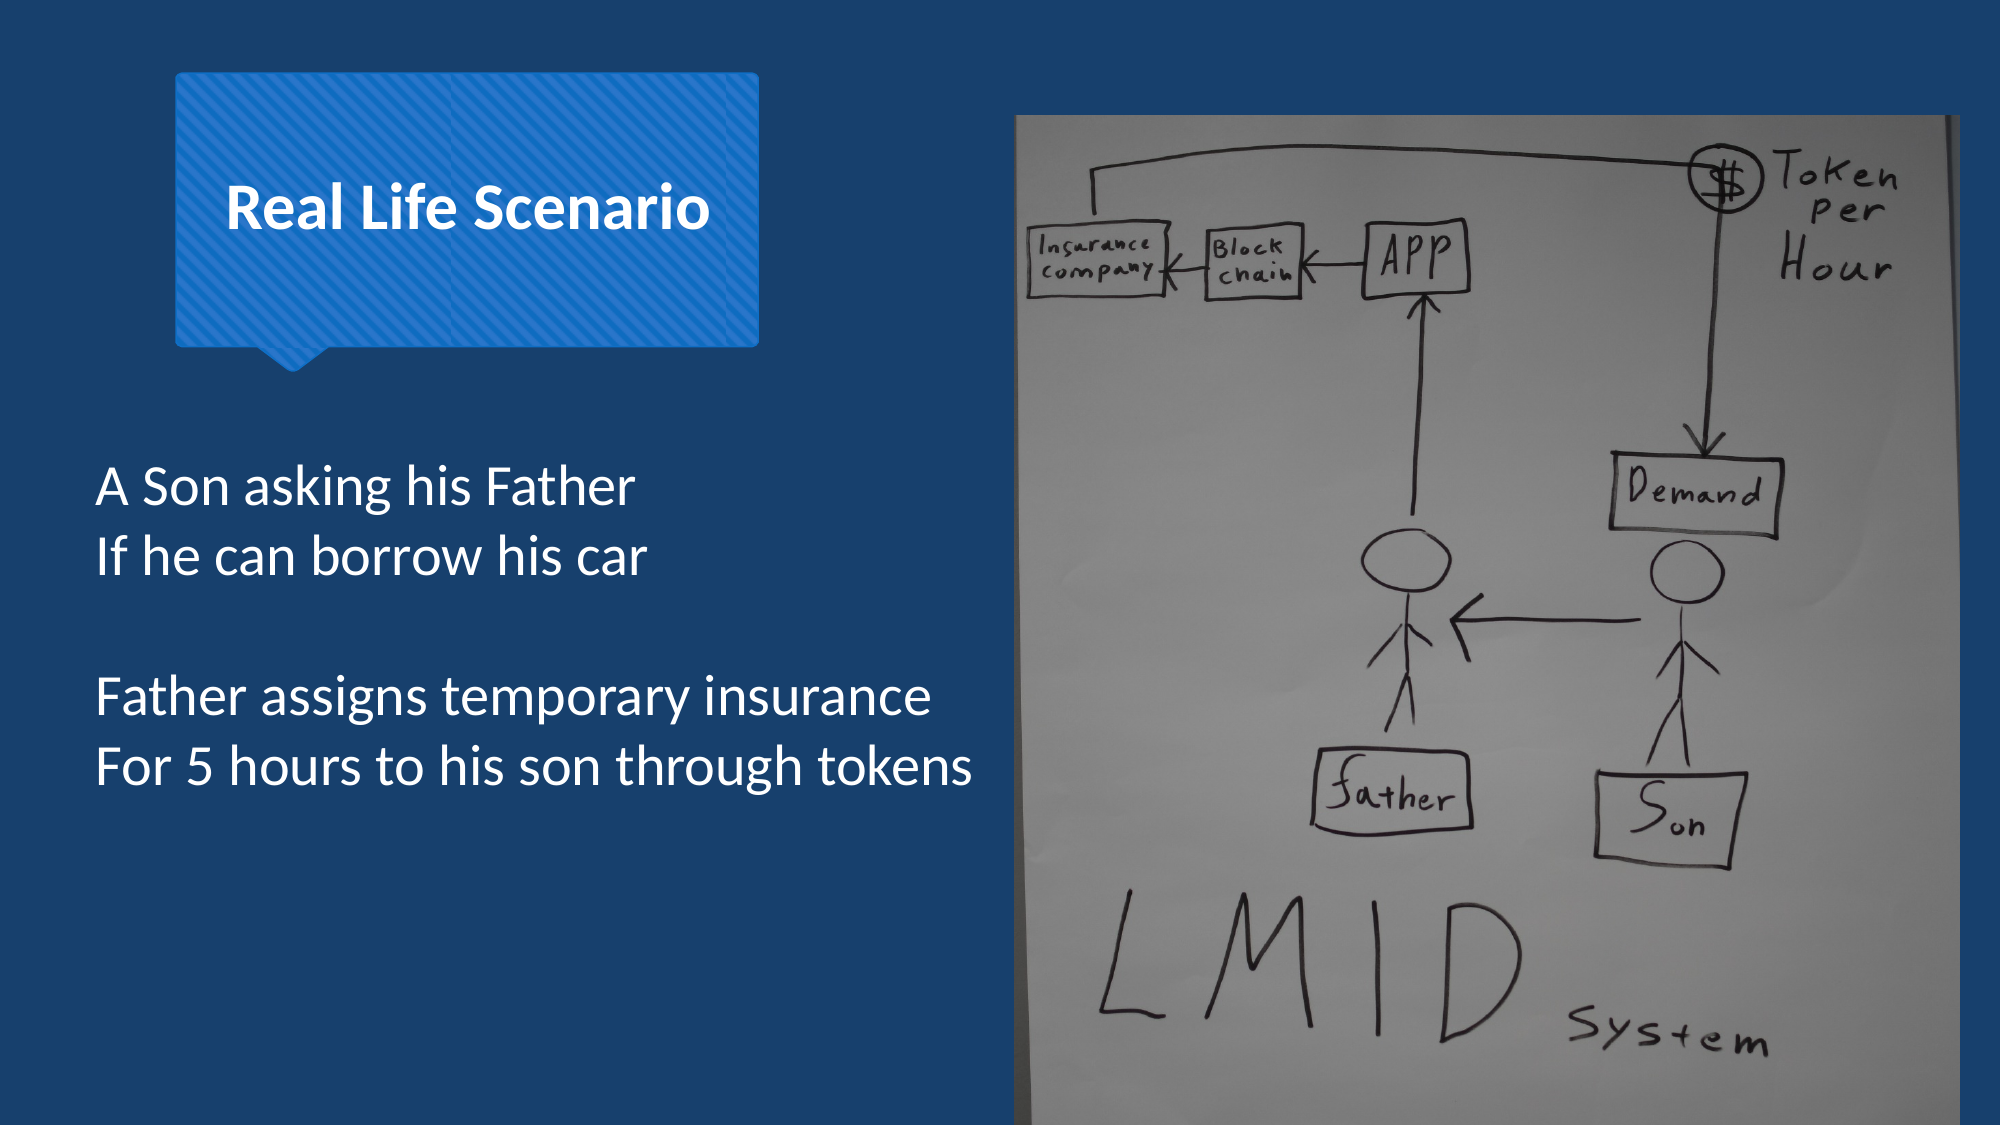

Real Life Scenario
A Son asking his Father
If he can borrow his car
Father assigns temporary insurance
For 5 hours to his son through tokens